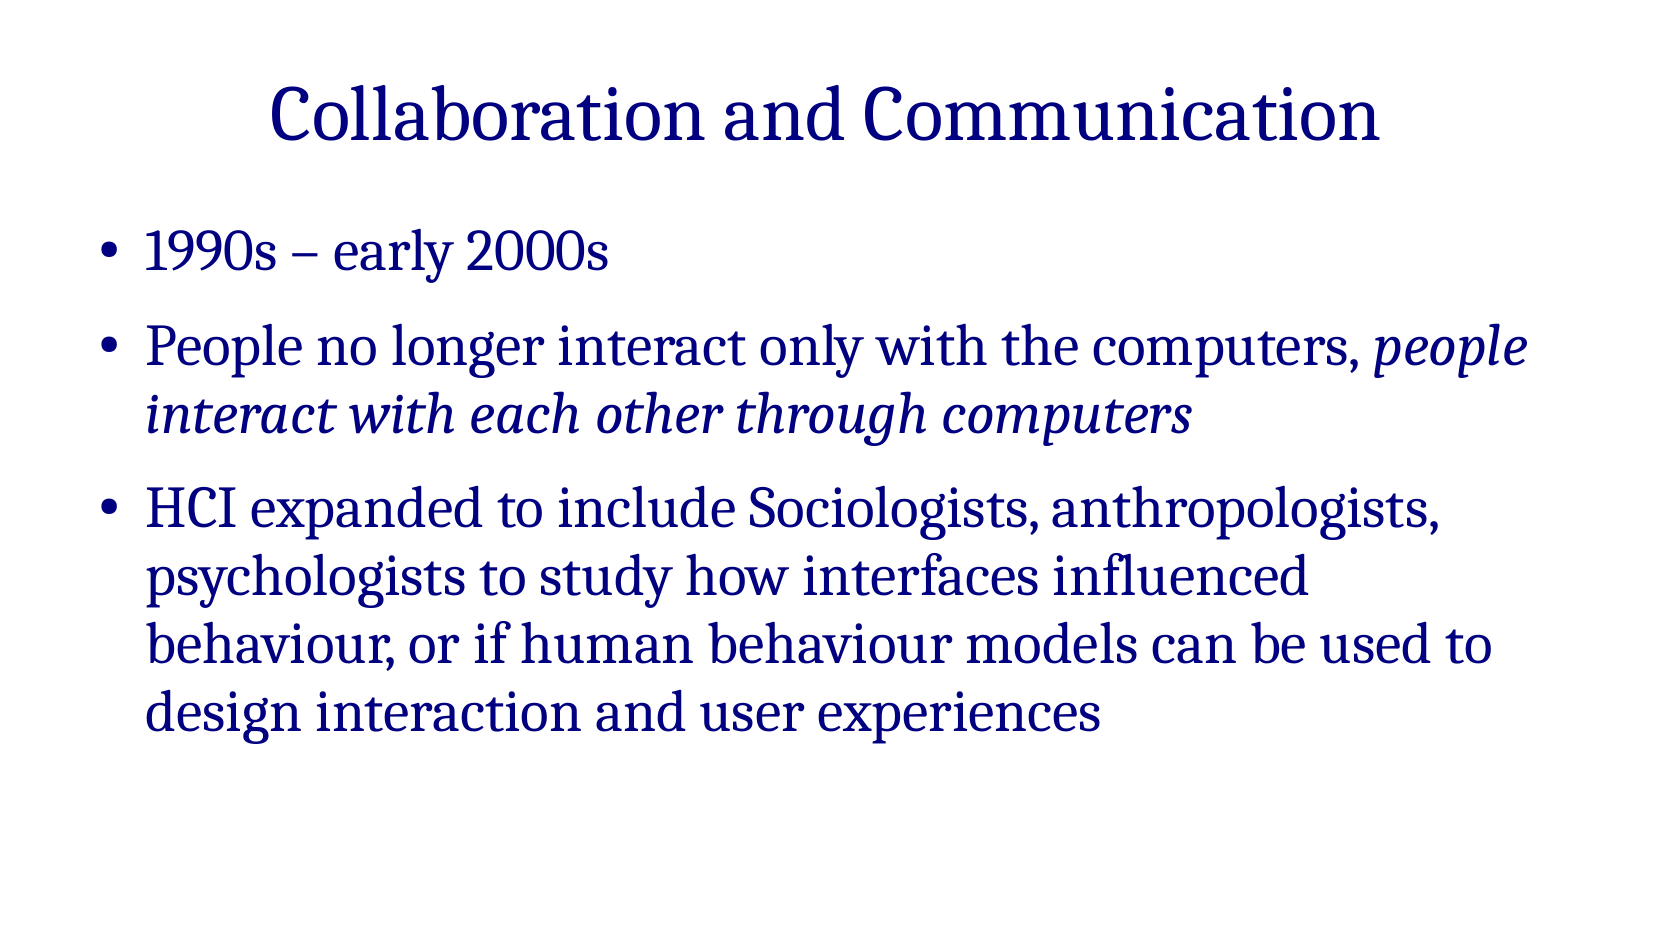

# Collaboration and Communication
1990s – early 2000s
People no longer interact only with the computers, people interact with each other through computers
HCI expanded to include Sociologists, anthropologists, psychologists to study how interfaces influenced behaviour, or if human behaviour models can be used to design interaction and user experiences